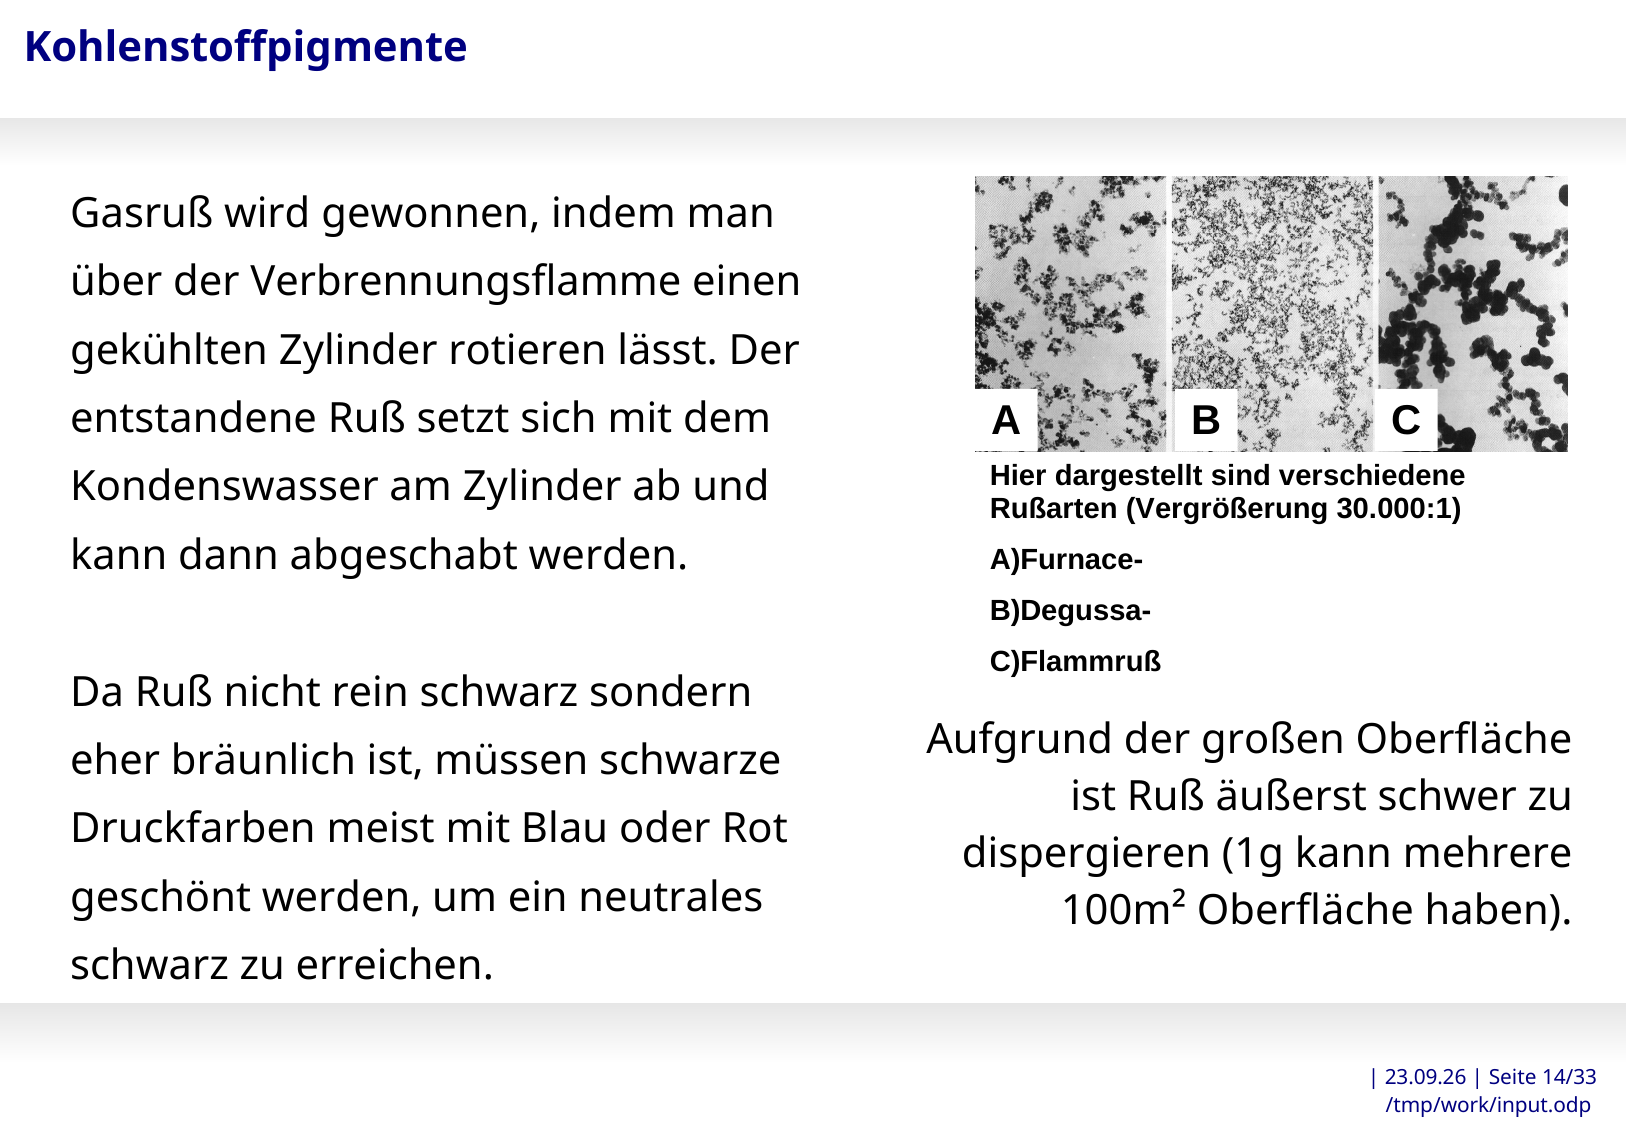

# Kohlenstoffpigmente
Gasruß wird gewonnen, indem man über der Verbrennungsflamme einen gekühlten Zylinder rotieren lässt. Der entstandene Ruß setzt sich mit dem Kondenswasser am Zylinder ab und kann dann abgeschabt werden.
Da Ruß nicht rein schwarz sondern eher bräunlich ist, müssen schwarze Druckfarben meist mit Blau oder Rot geschönt werden, um ein neutrales schwarz zu erreichen.
A
B
C
Hier dargestellt sind verschiedene Rußarten (Vergrößerung 30.000:1)
Furnace-
Degussa-
Flammruß
Aufgrund der großen Oberfläche ist Ruß äußerst schwer zu dispergieren (1g kann mehrere 100m² Oberfläche haben).